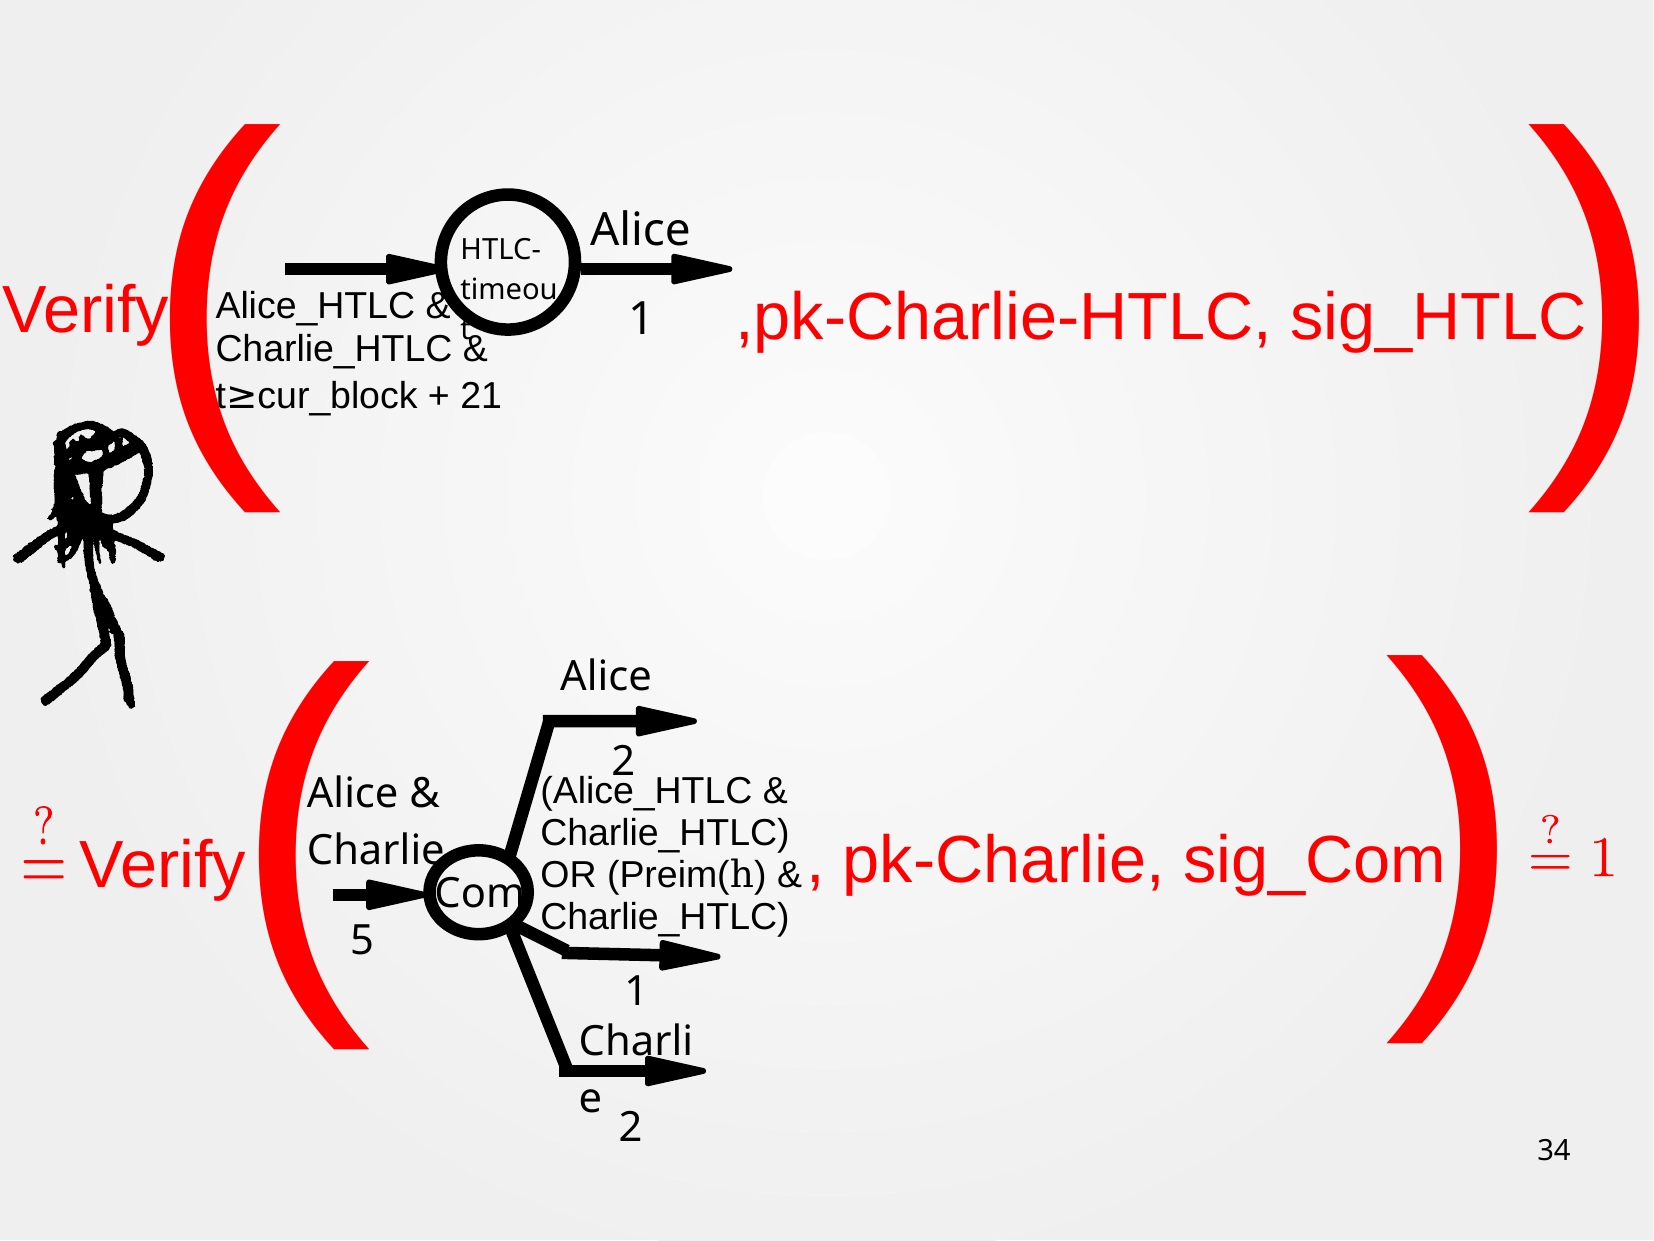

(
)
Alice
HTLC-timeout
Verify
,pk-Charlie-HTLC, sig_HTLC
Alice_HTLC &
Charlie_HTLC &
t≥cur_block + 21
1
)
(
Alice
2
Alice & Charlie
(Alice_HTLC & Charlie_HTLC) OR (Preim(h) & Charlie_HTLC)
, pk-Charlie, sig_Com
Verify
Com
5
1
Charlie
2
34